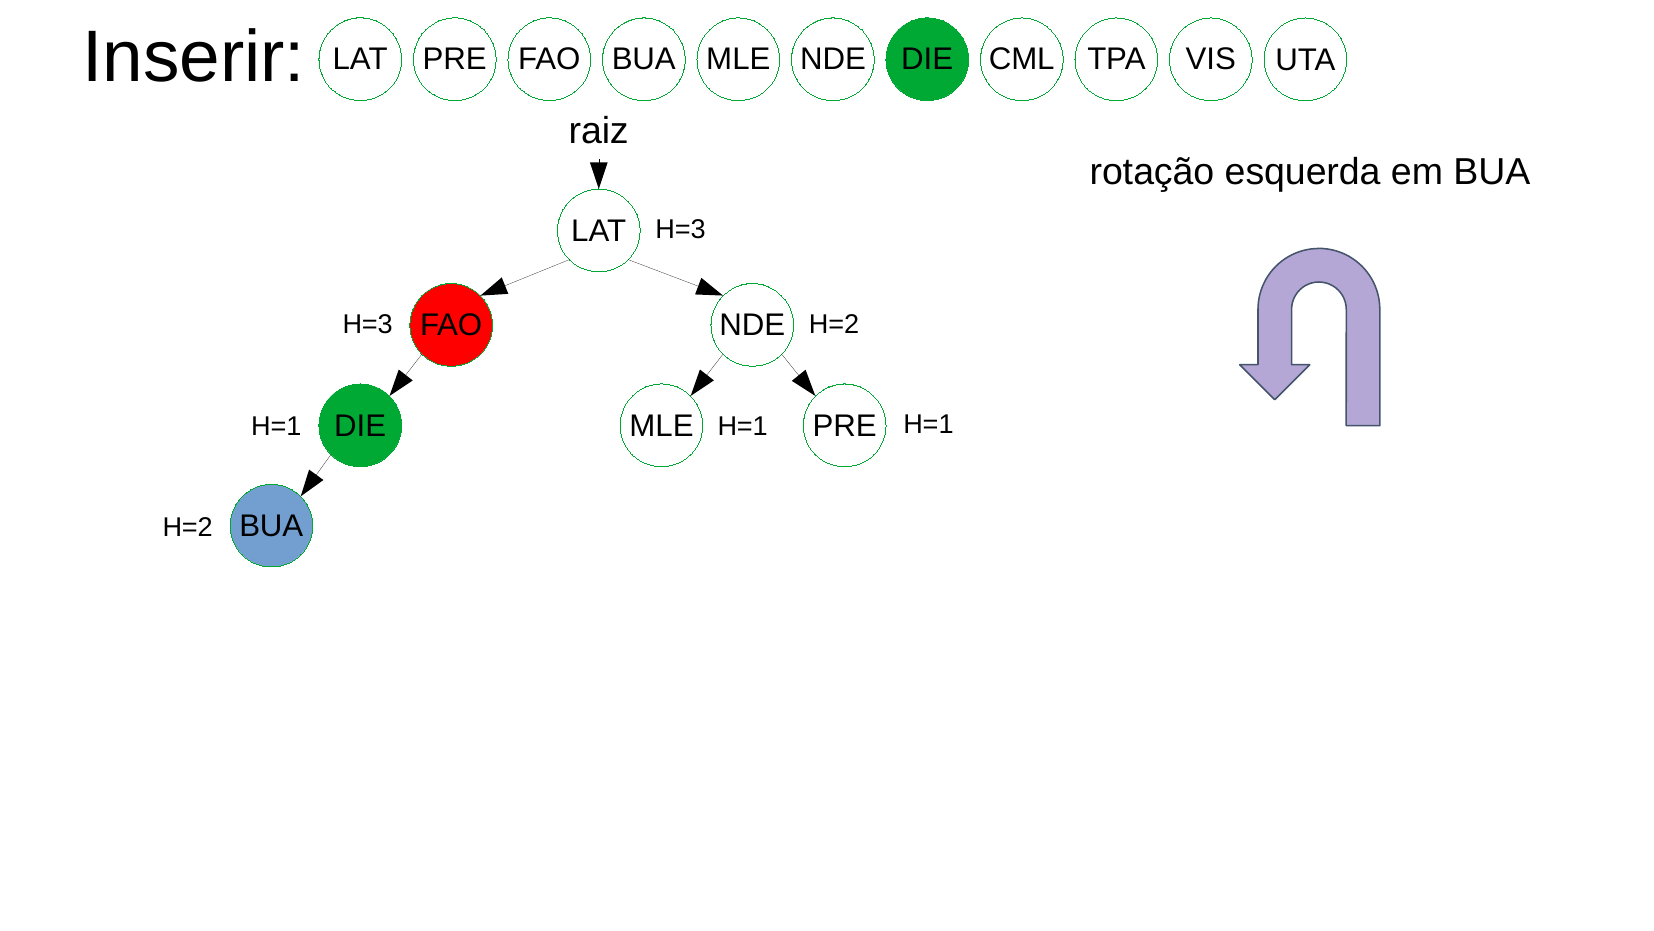

# Inserir:
LAT
LAT
PRE
FAO
BUA
MLE
NDE
DIE
BUA
NDE
CML
TPA
VIS
UTA
raiz
rotação esquerda em BUA
LAT
H=3
NDE
FAO
H=2
H=3
MLE
PRE
DIE
PRE
H=1
H=1
H=1
BUA
H=2